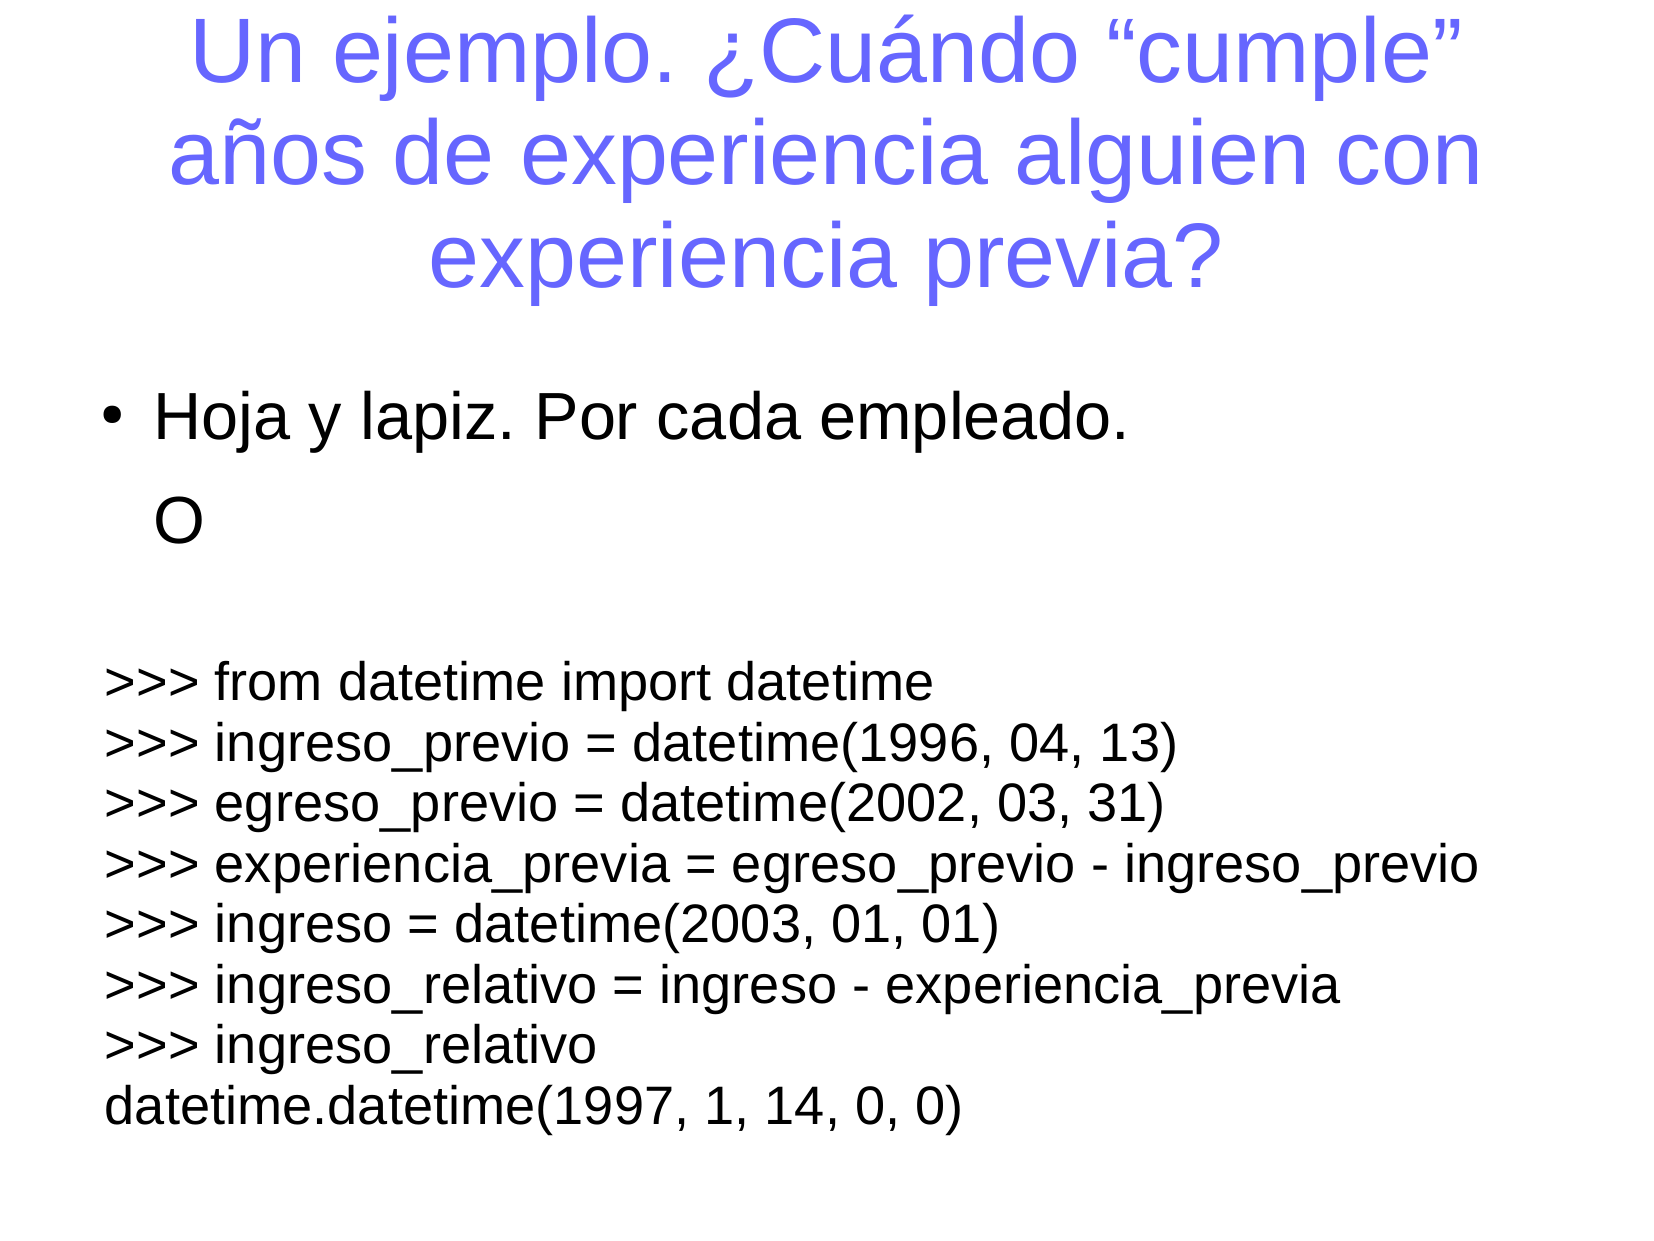

# Un ejemplo. ¿Cuándo “cumple” años de experiencia alguien con experiencia previa?
Hoja y lapiz. Por cada empleado.
O
>>> from datetime import datetime
>>> ingreso_previo = datetime(1996, 04, 13)
>>> egreso_previo = datetime(2002, 03, 31)
>>> experiencia_previa = egreso_previo - ingreso_previo
>>> ingreso = datetime(2003, 01, 01)
>>> ingreso_relativo = ingreso - experiencia_previa
>>> ingreso_relativo
datetime.datetime(1997, 1, 14, 0, 0)